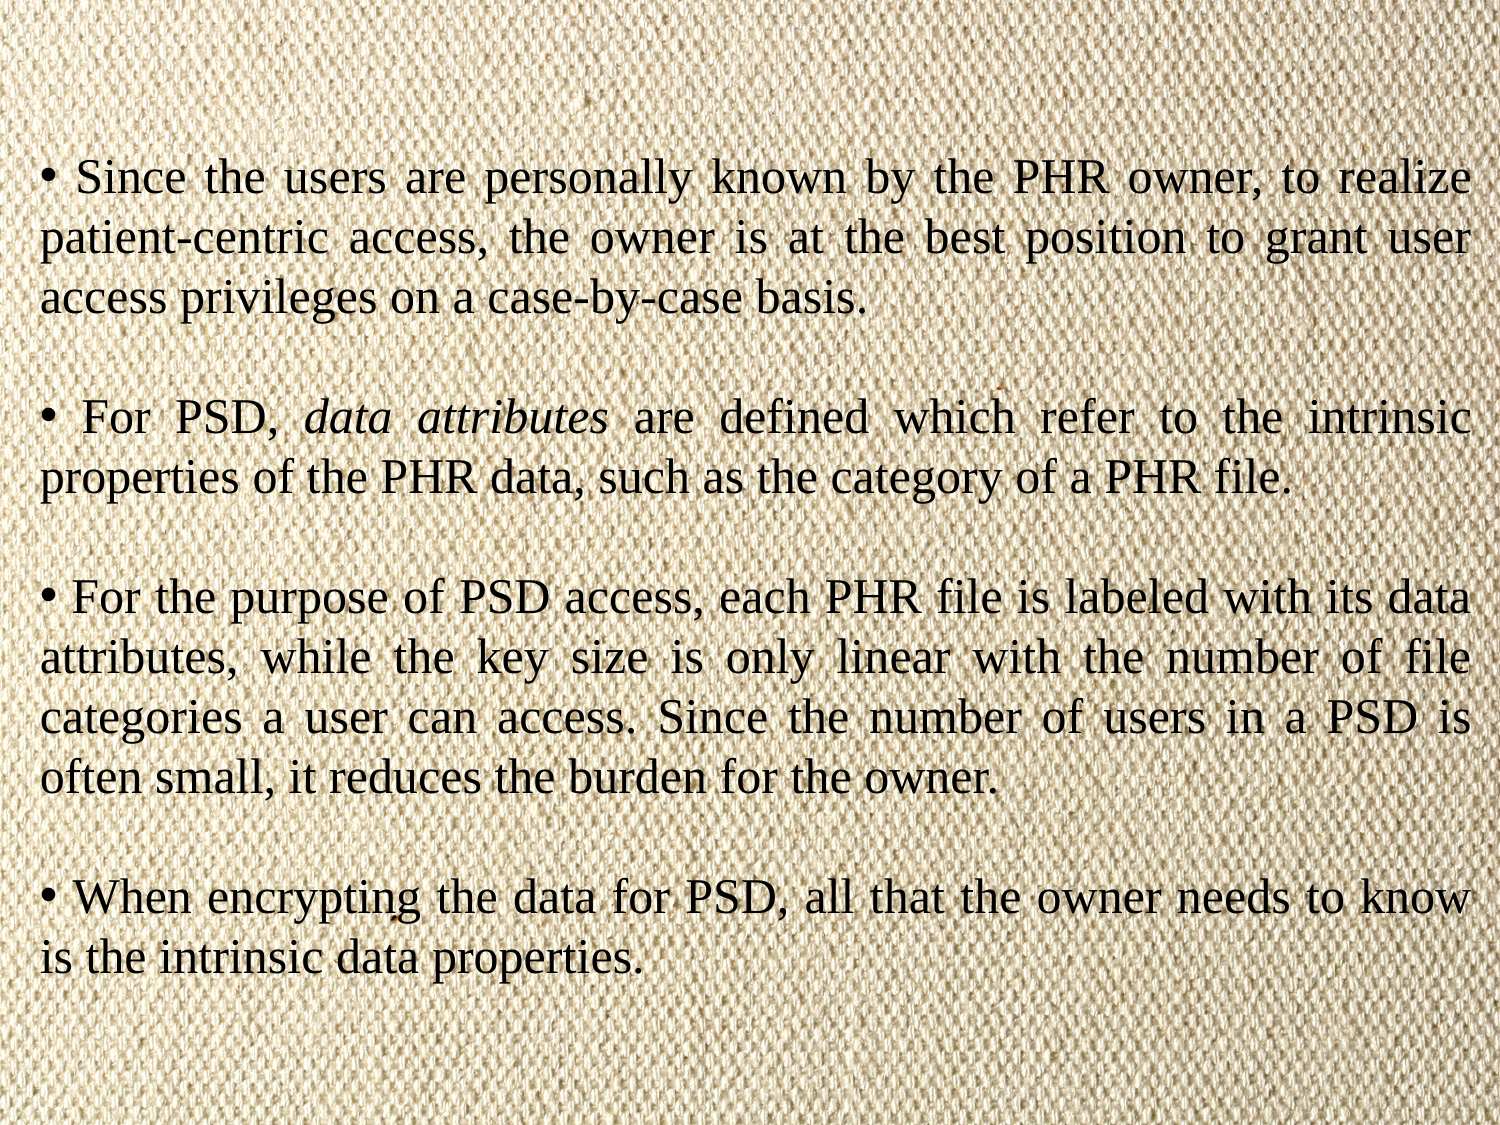

Since the users are personally known by the PHR owner, to realize patient-centric access, the owner is at the best position to grant user access privileges on a case-by-case basis.
 For PSD, data attributes are defined which refer to the intrinsic properties of the PHR data, such as the category of a PHR file.
 For the purpose of PSD access, each PHR file is labeled with its data attributes, while the key size is only linear with the number of file categories a user can access. Since the number of users in a PSD is often small, it reduces the burden for the owner.
 When encrypting the data for PSD, all that the owner needs to know is the intrinsic data properties.